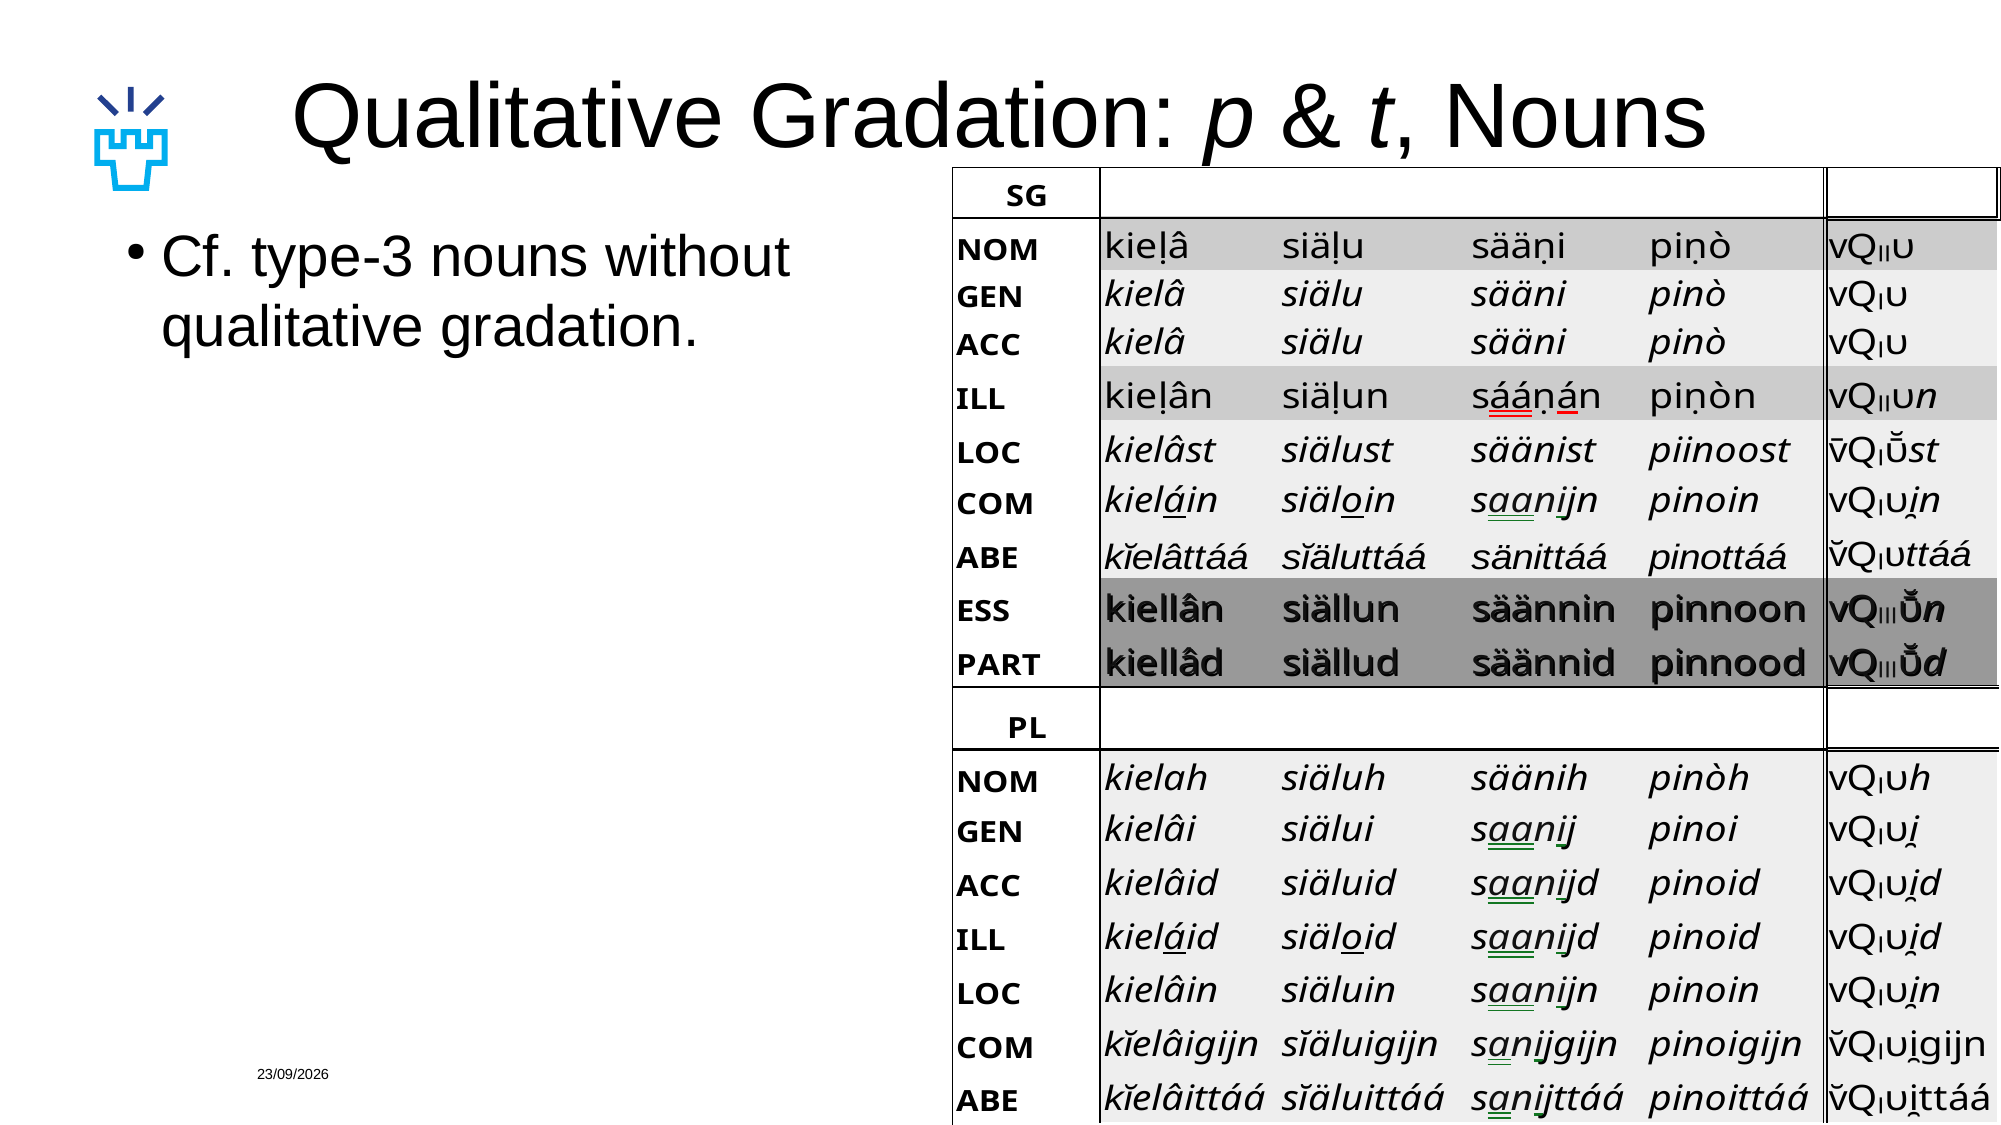

Qualitative Gradation: p & t, Nouns
# Cf. type-3 nouns without qualitative gradation.
https://github.com/tkoukkar/anaraskiela/blob/master/Koukkari_Tuomas-CIFUXIII-oovdanpyehtim.pdf